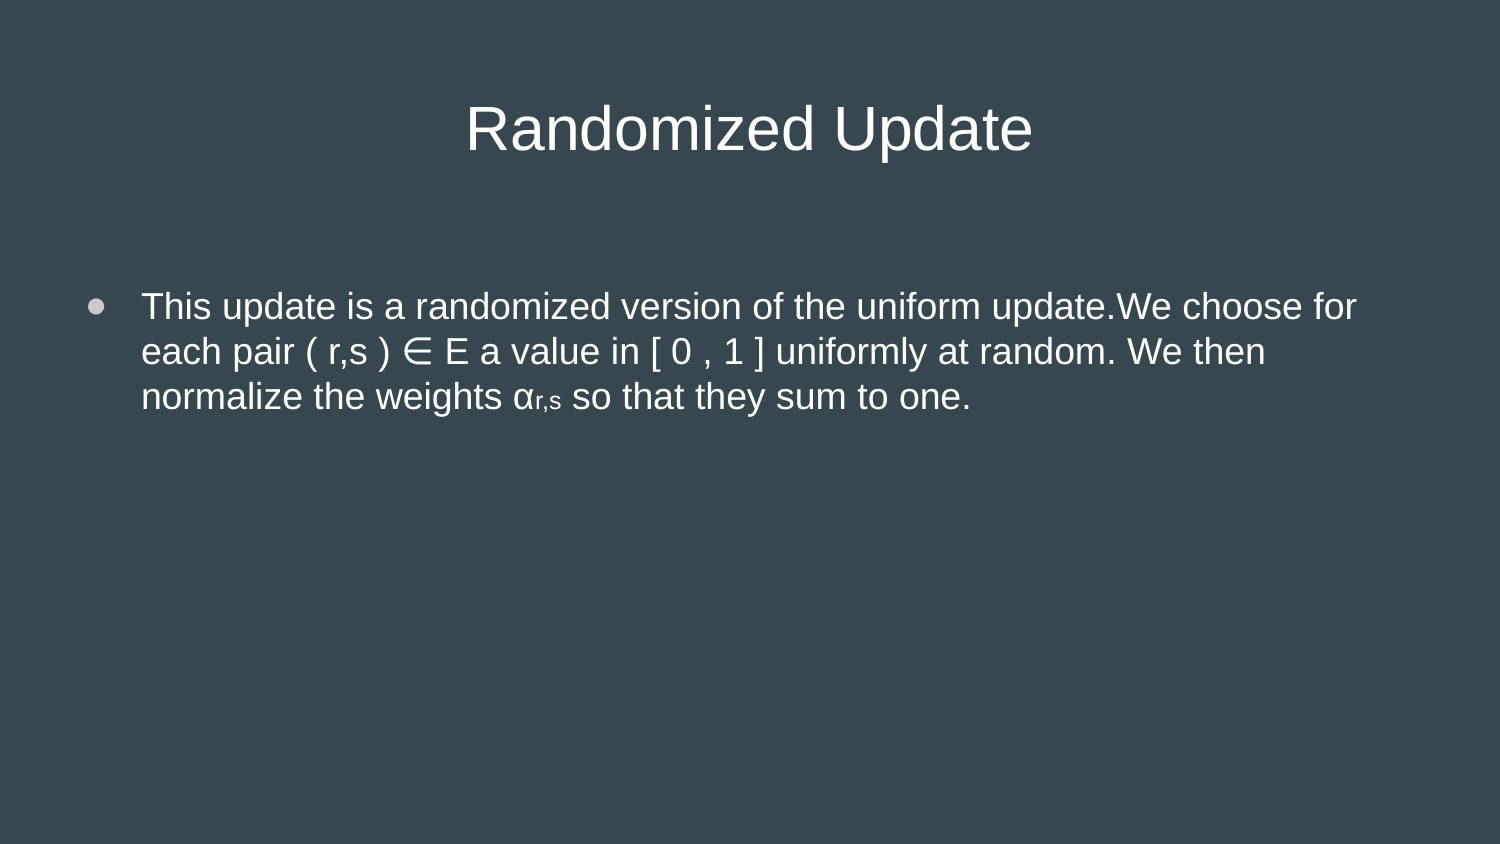

# Randomized Update
This update is a randomized version of the uniform update.We choose for each pair ( r,s ) ∈ E a value in [ 0 , 1 ] uniformly at random. We then normalize the weights αr,s so that they sum to one.